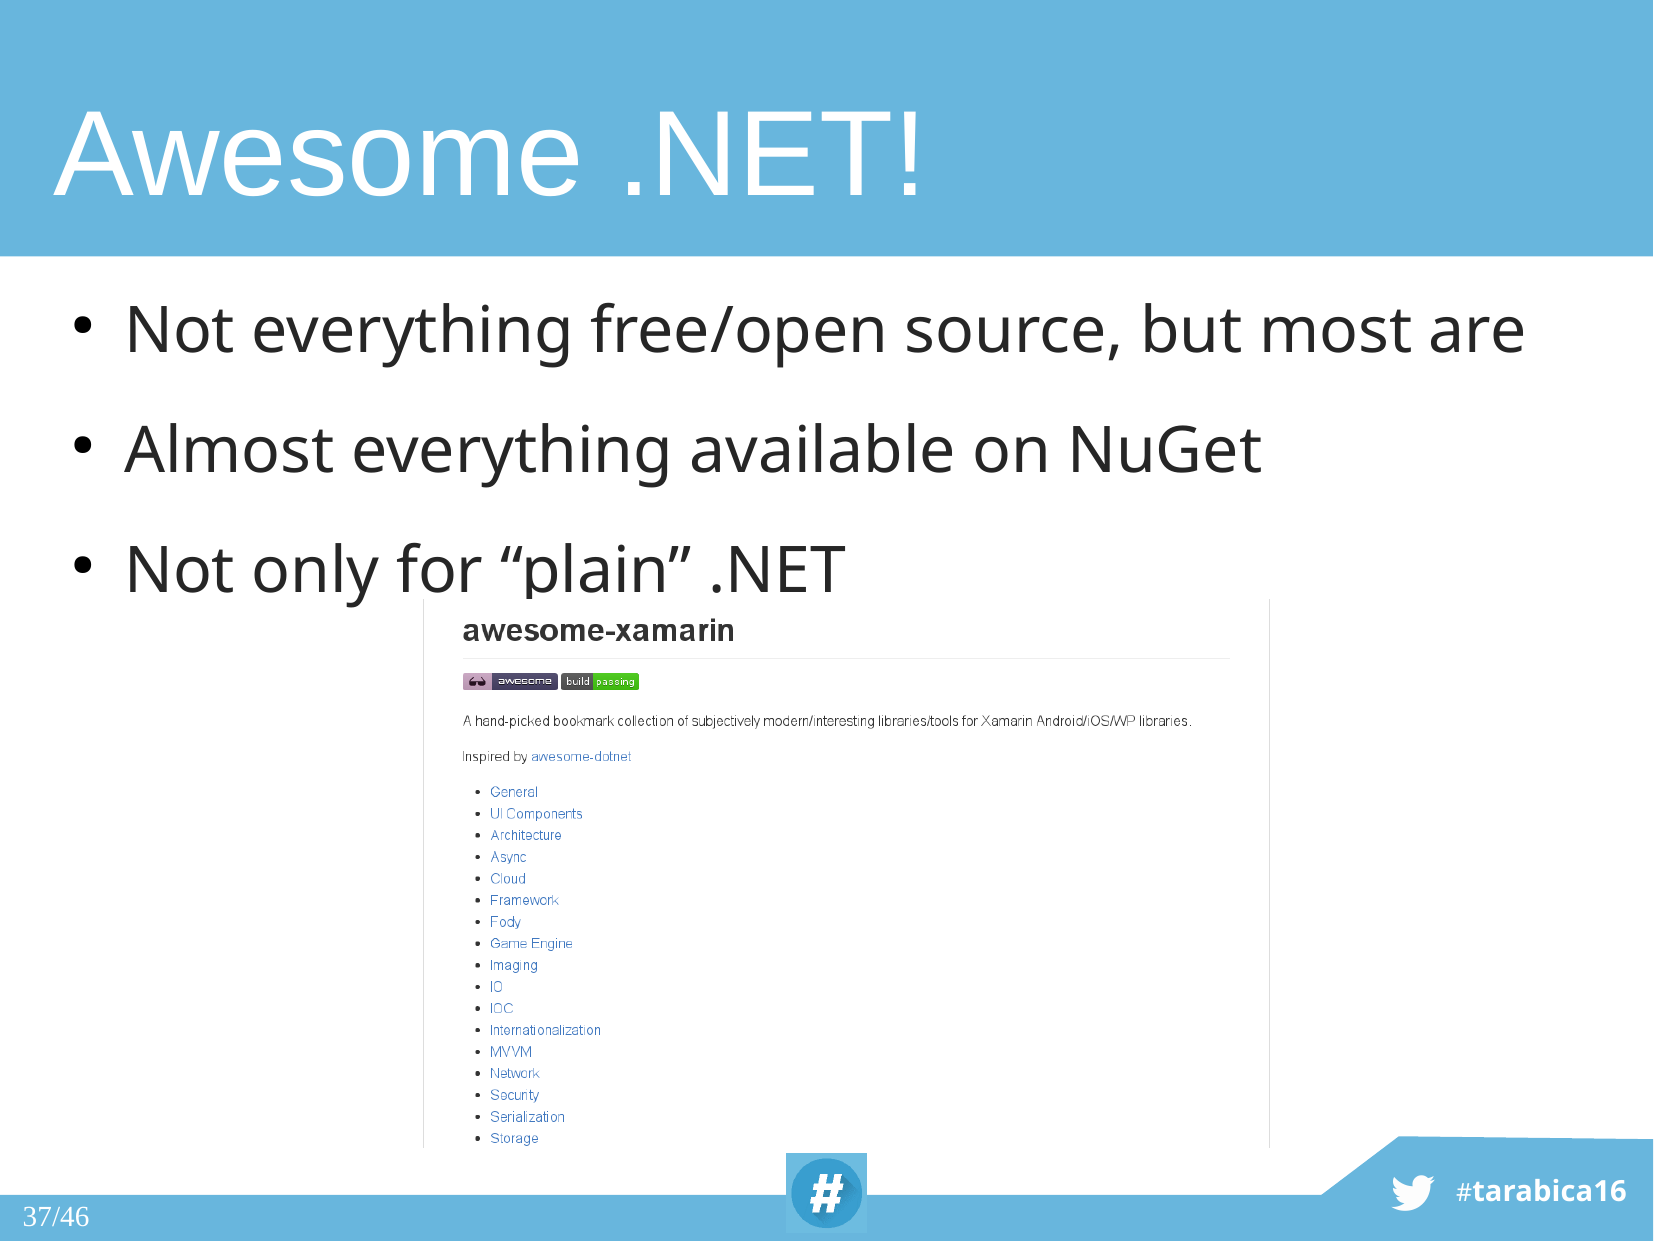

# Awesome .NET!
Not everything free/open source, but most are
Almost everything available on NuGet
Not only for “plain” .NET
37